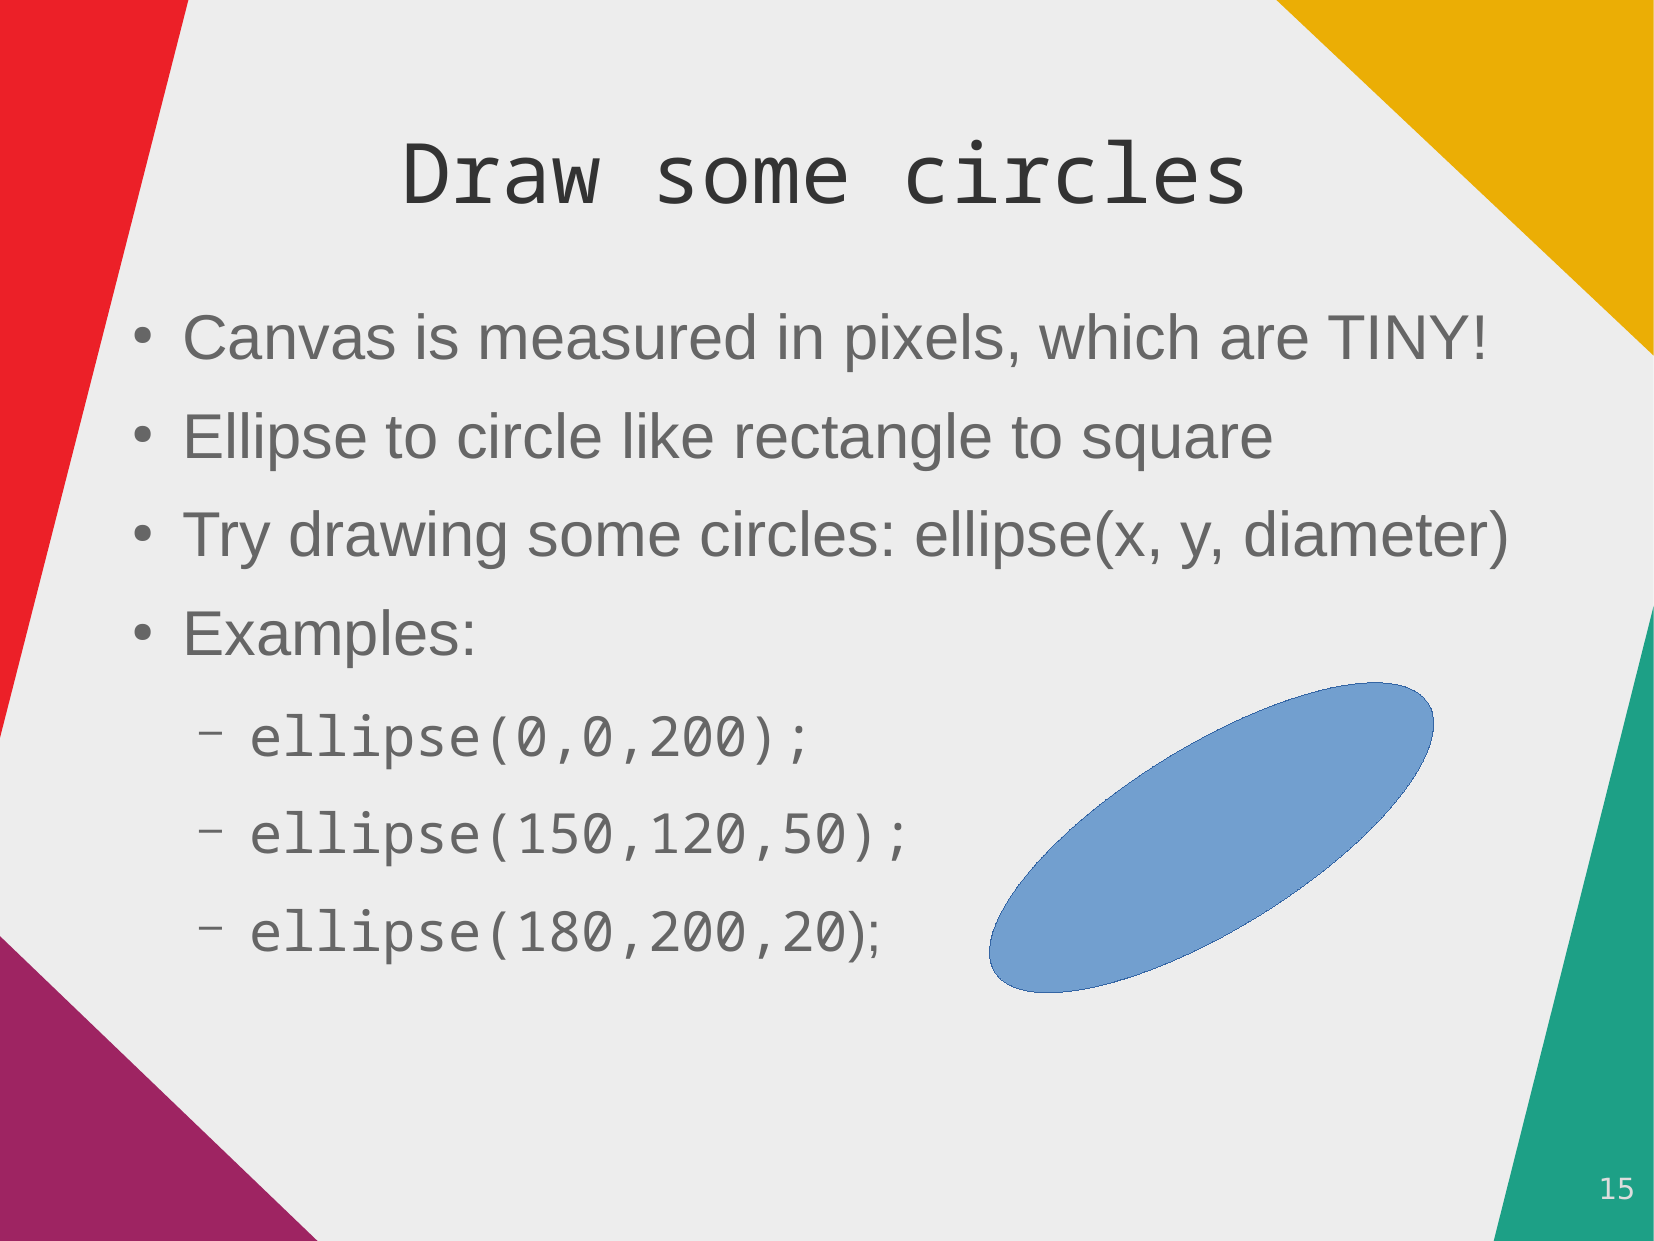

# Draw some circles
Canvas is measured in pixels, which are TINY!
Ellipse to circle like rectangle to square
Try drawing some circles: ellipse(x, y, diameter)
Examples:
ellipse(0,0,200);
ellipse(150,120,50);
ellipse(180,200,20);
15